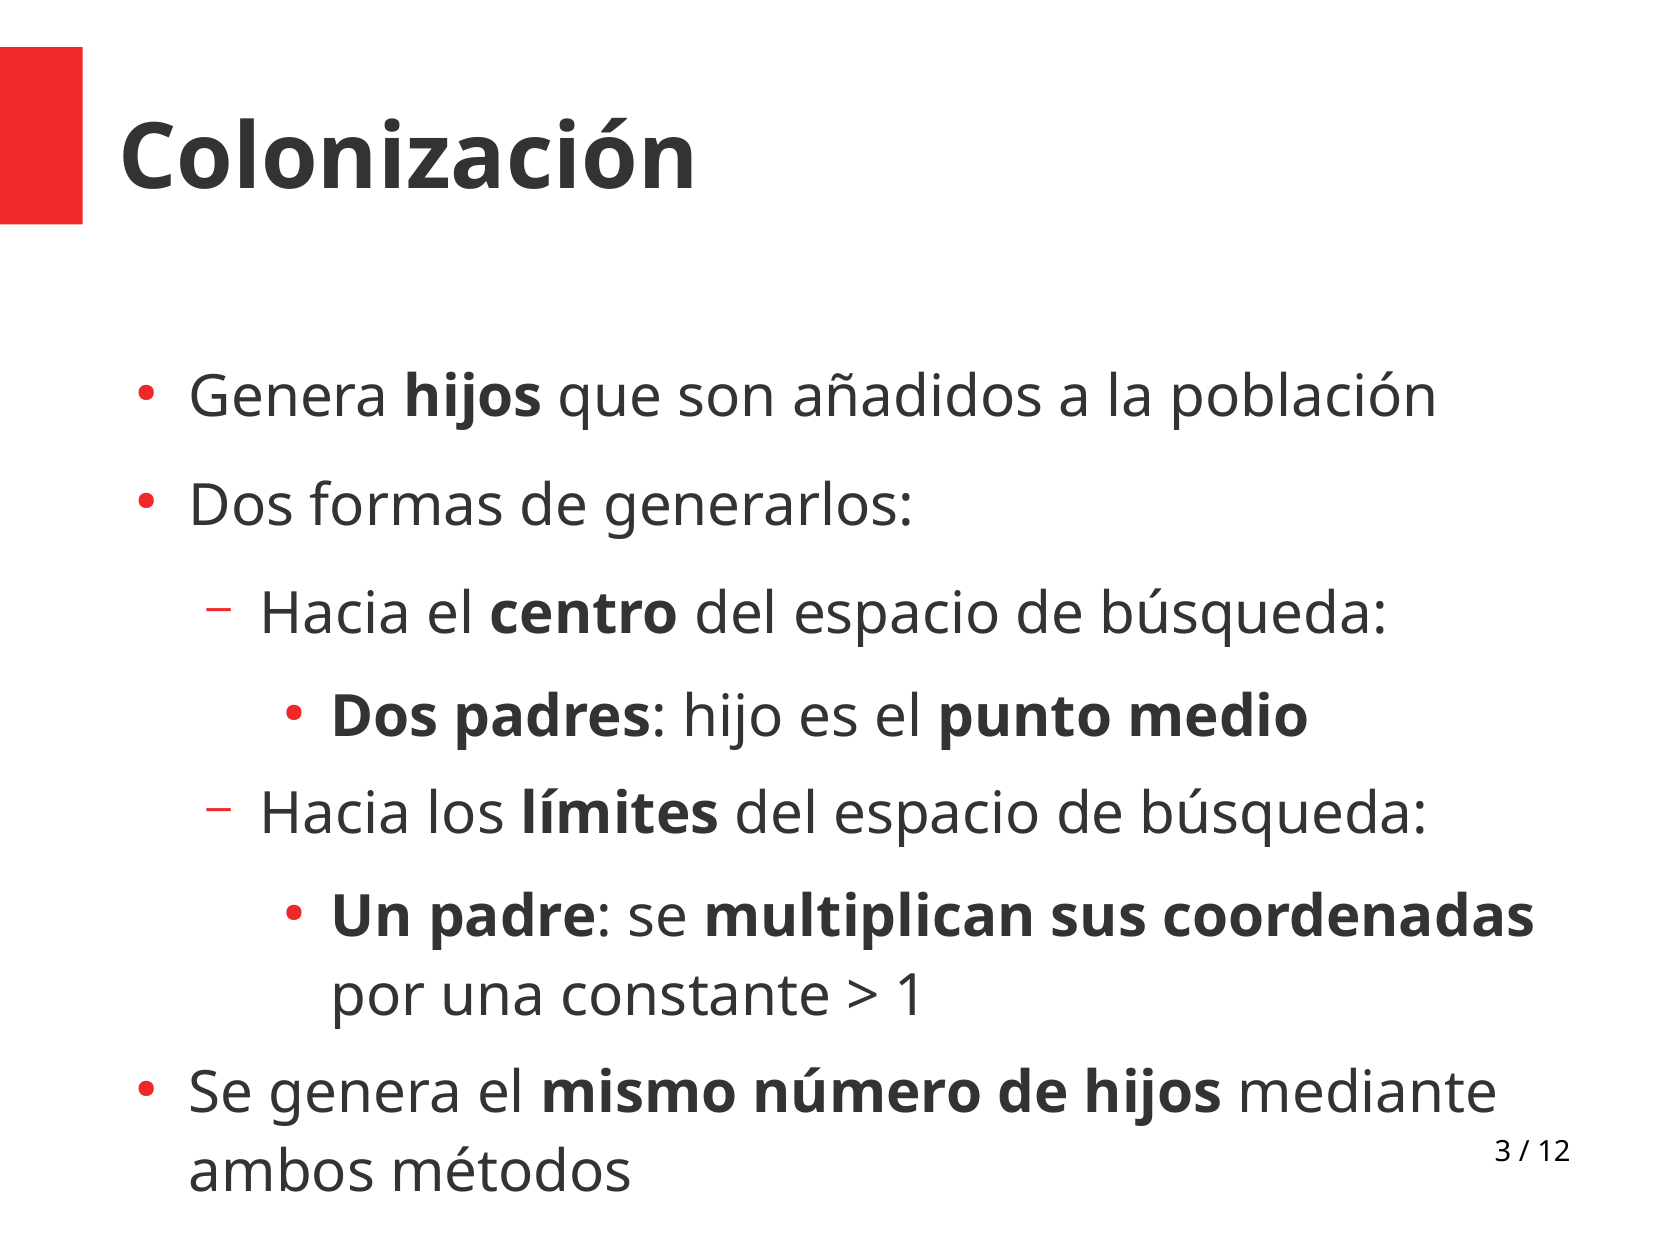

# Colonización
Genera hijos que son añadidos a la población
Dos formas de generarlos:
Hacia el centro del espacio de búsqueda:
Dos padres: hijo es el punto medio
Hacia los límites del espacio de búsqueda:
Un padre: se multiplican sus coordenadas por una constante > 1
Se genera el mismo número de hijos mediante ambos métodos
3